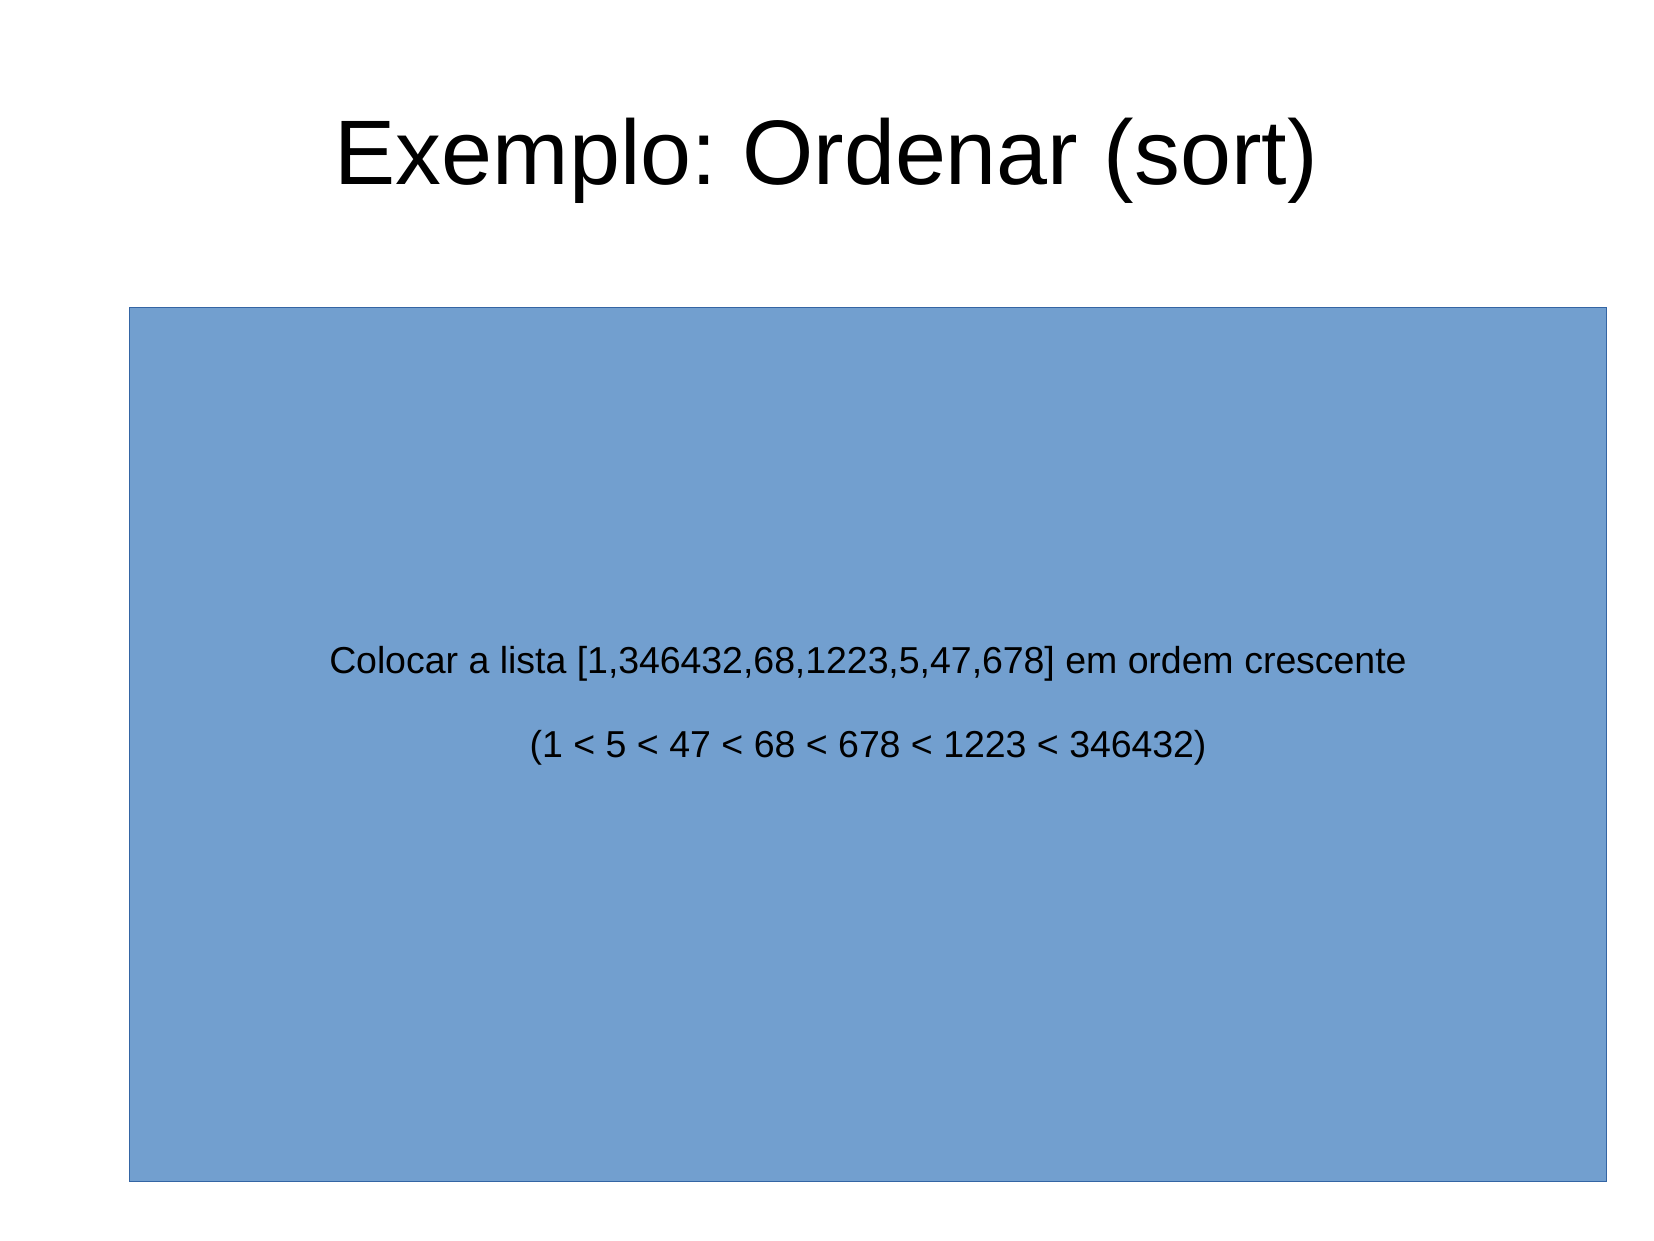

# Exemplo: Ordenar (sort)
Colocar a lista [1,346432,68,1223,5,47,678] em ordem crescente
(1 < 5 < 47 < 68 < 678 < 1223 < 346432)